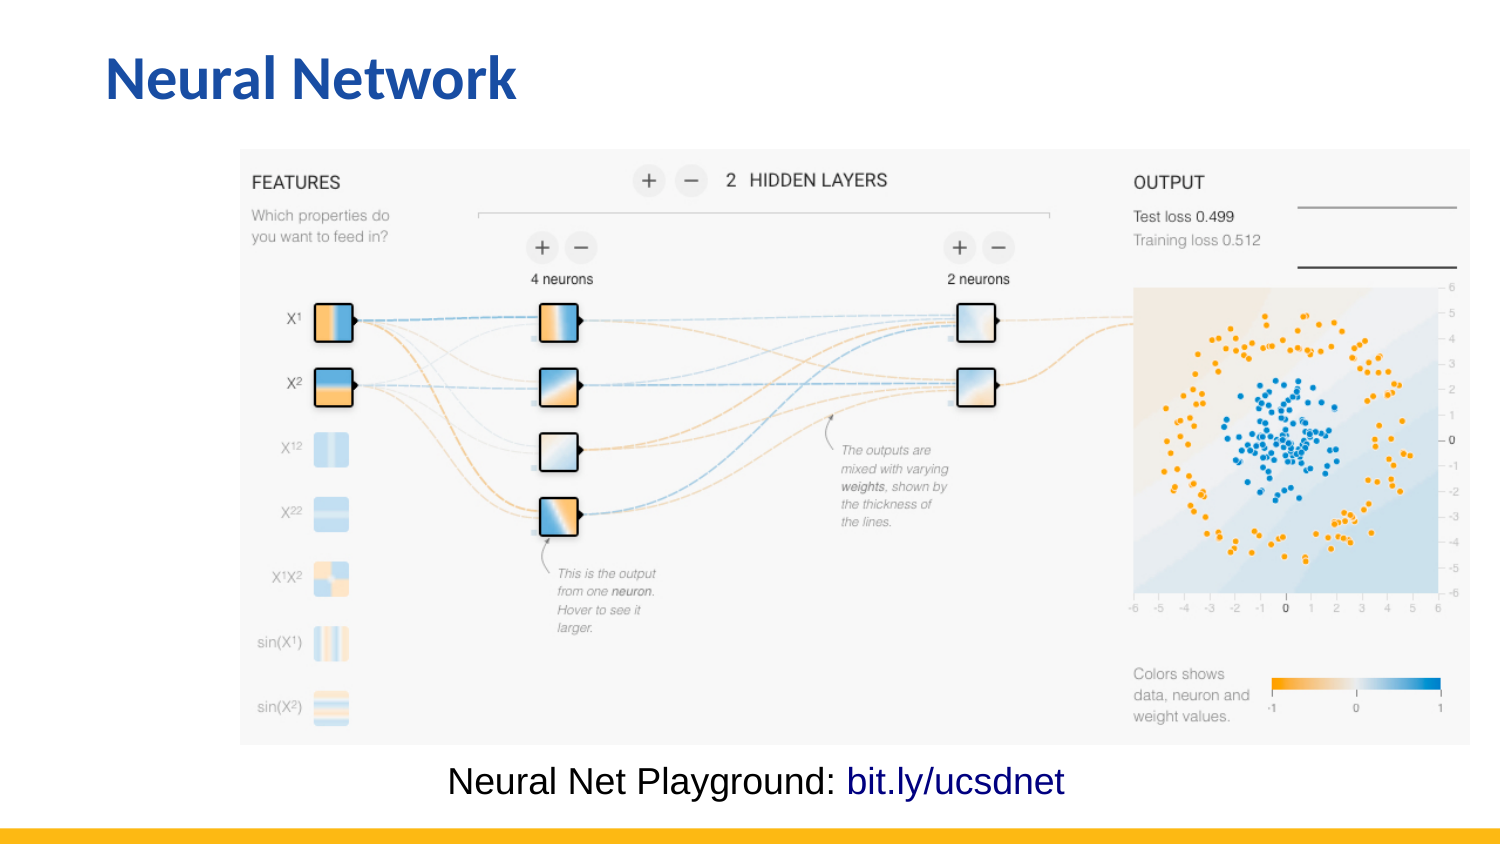

# Neural Network
Neural Net Playground: bit.ly/ucsdnet